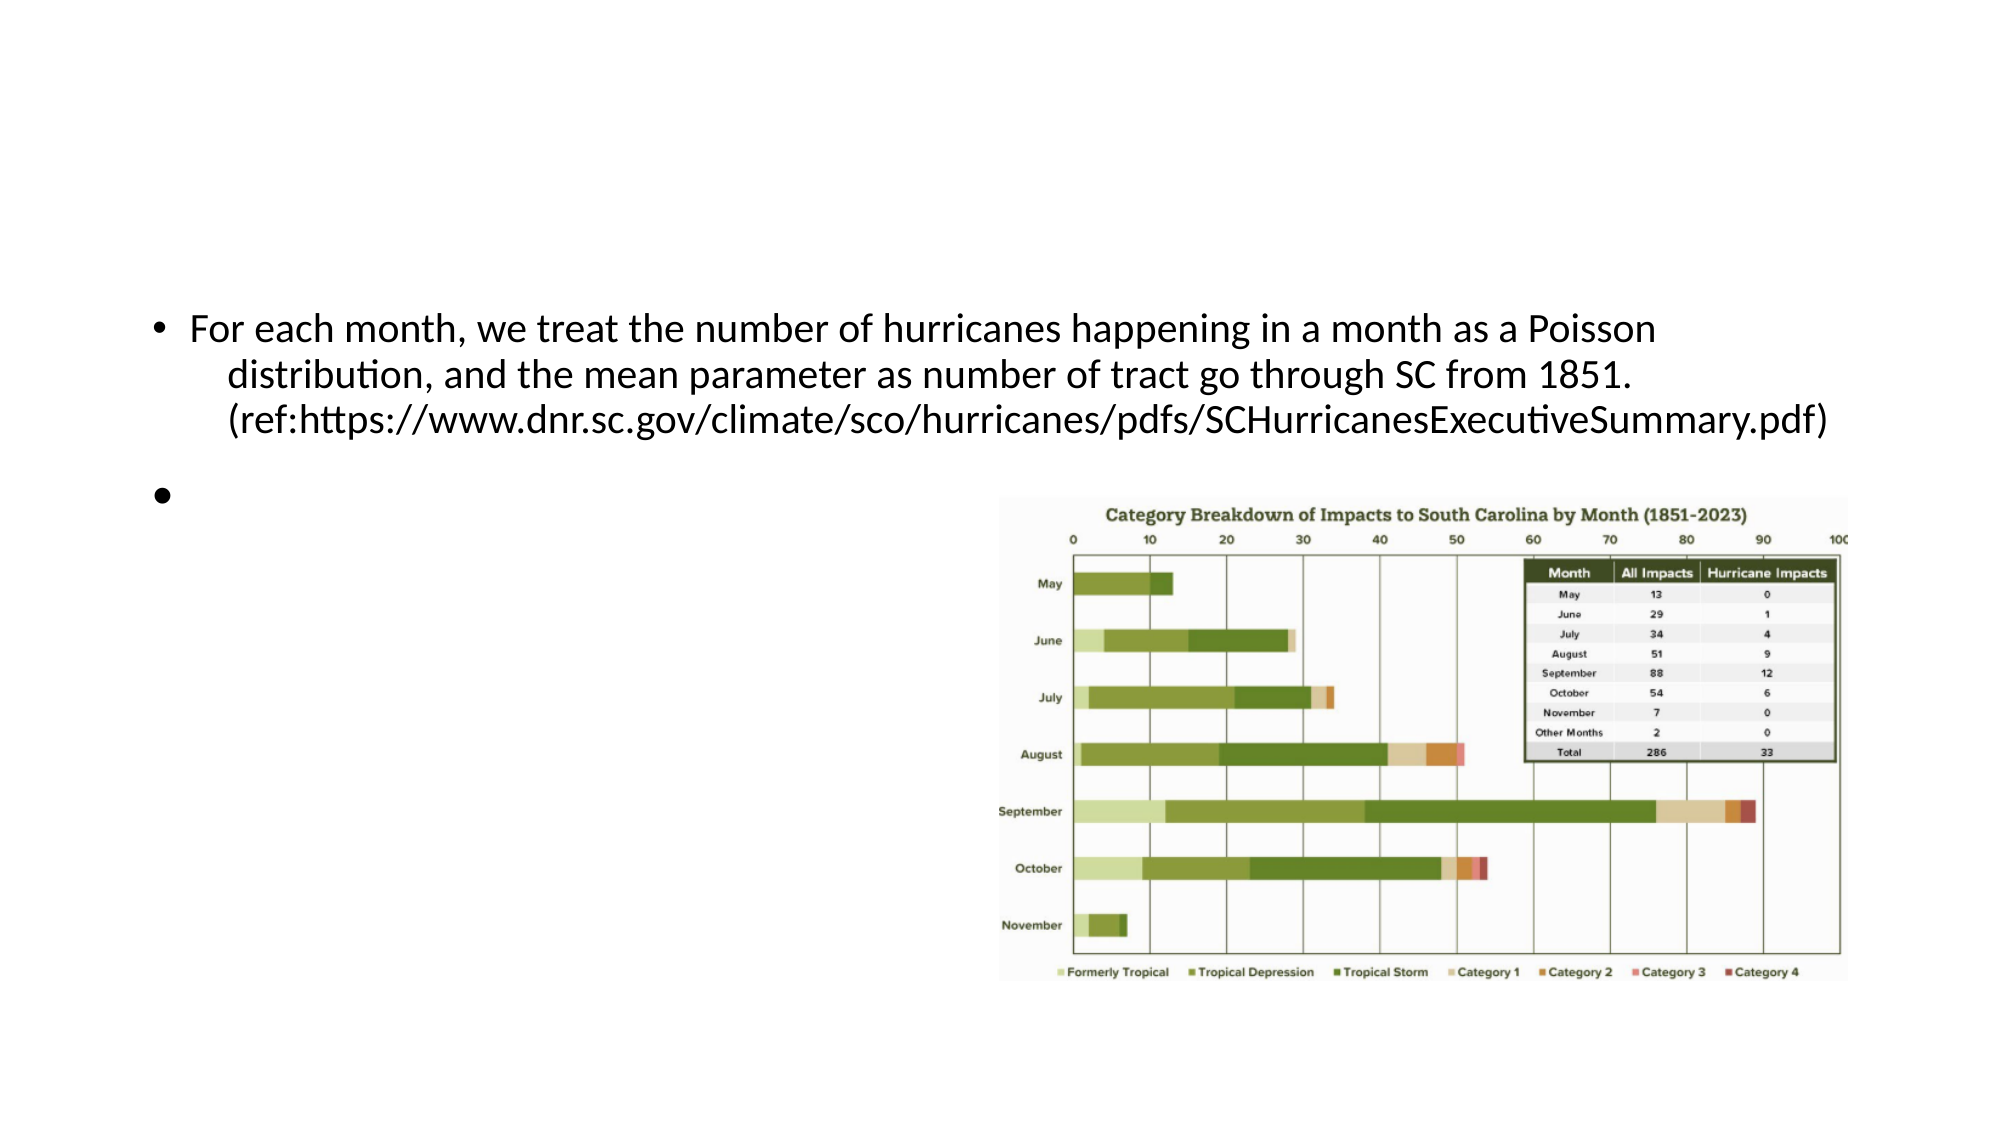

#
For each month, we treat the number of hurricanes happening in a month as a Poisson distribution, and the mean parameter as number of tract go through SC from 1851.
(ref:https://www.dnr.sc.gov/climate/sco/hurricanes/pdfs/SCHurricanesExecutiveSummary.pdf)